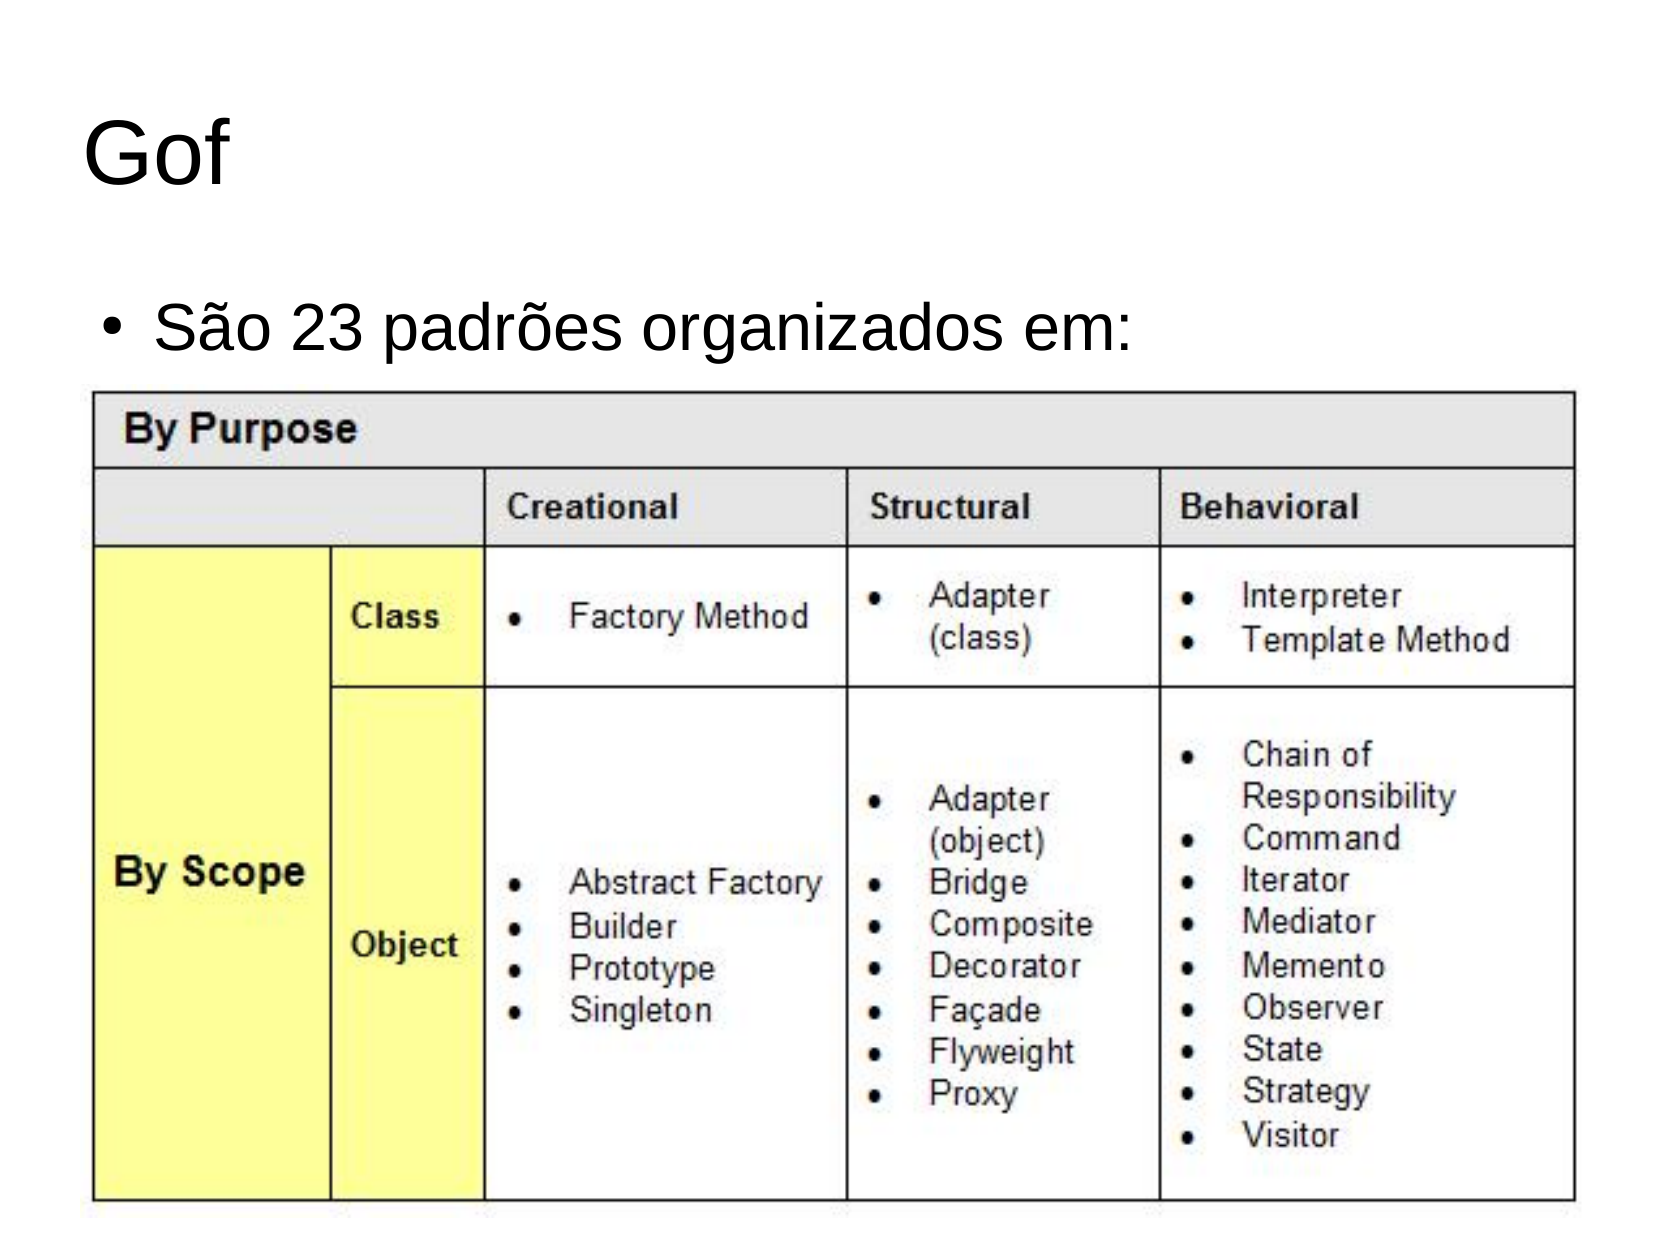

# Gof
São 23 padrões organizados em: